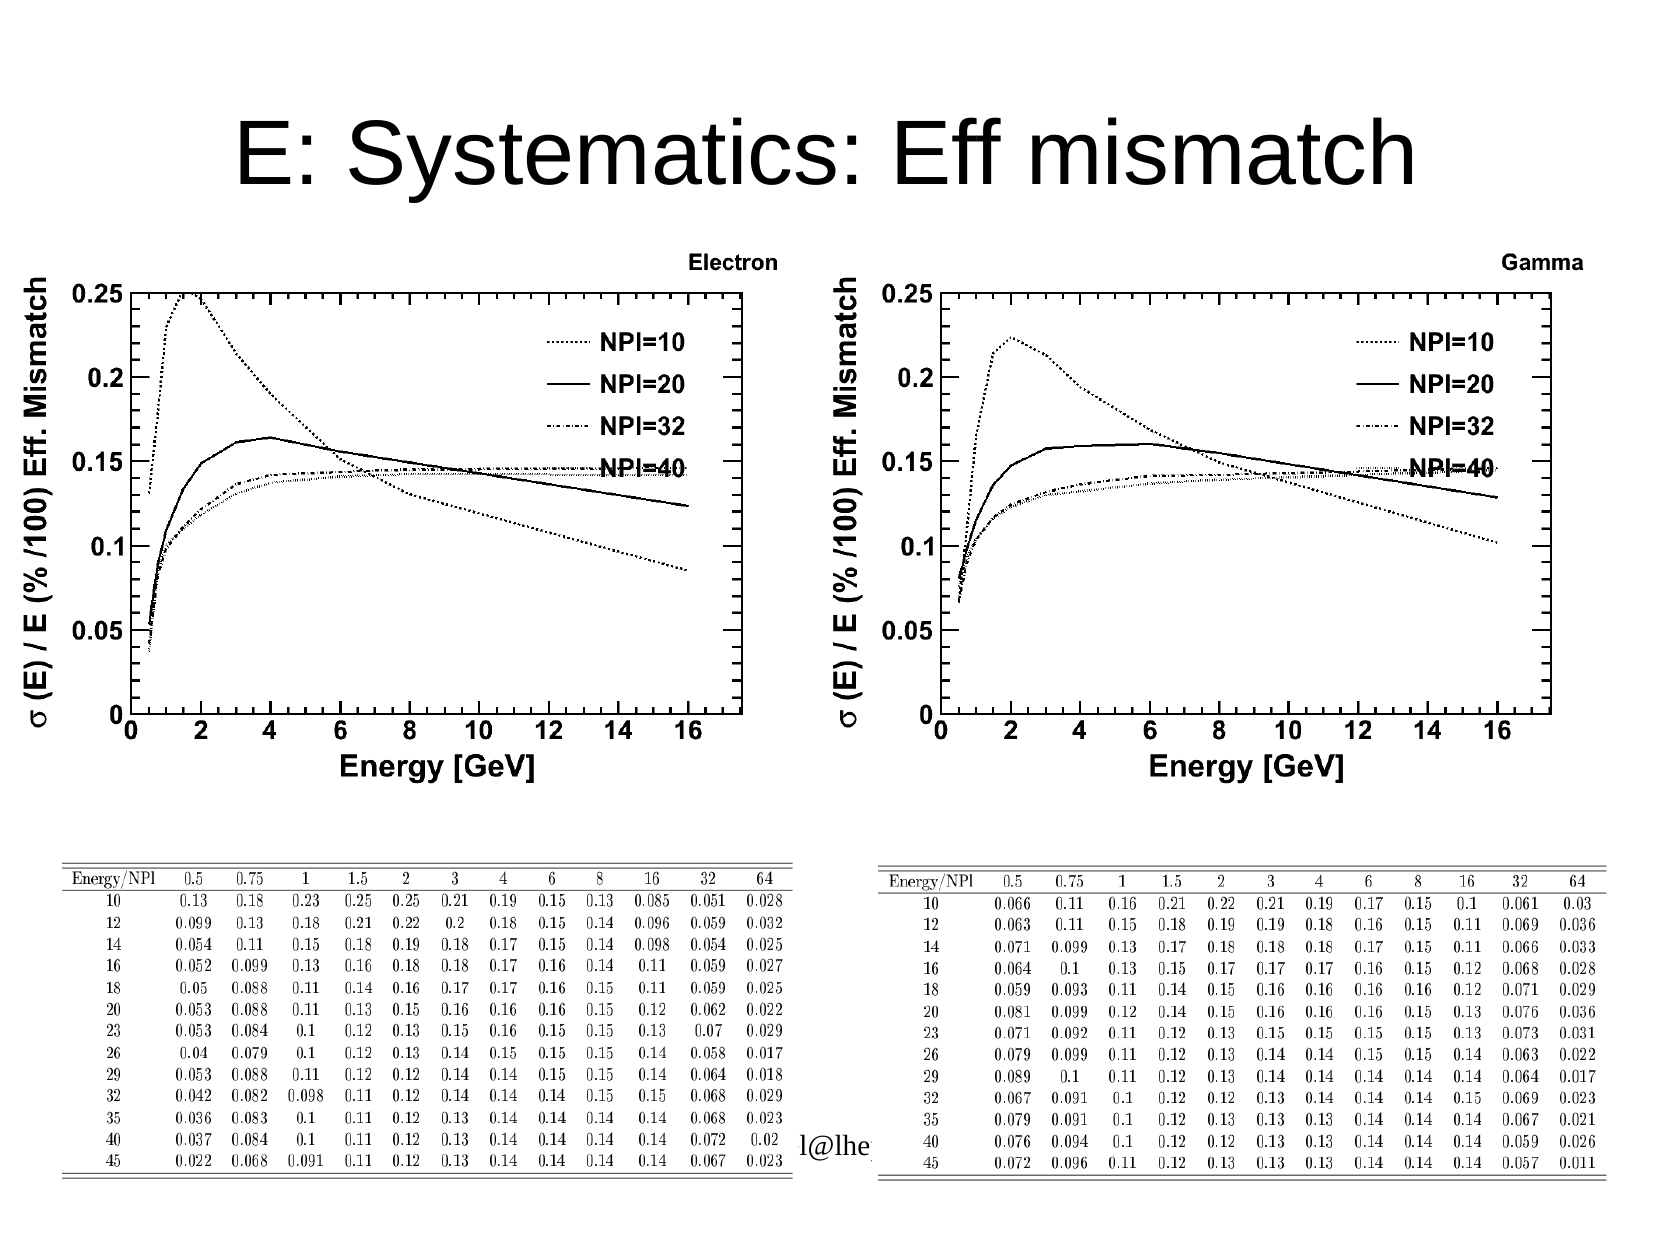

# E: Systematics: Eff mismatch
frank.meisel@lhep.unibe.ch
24